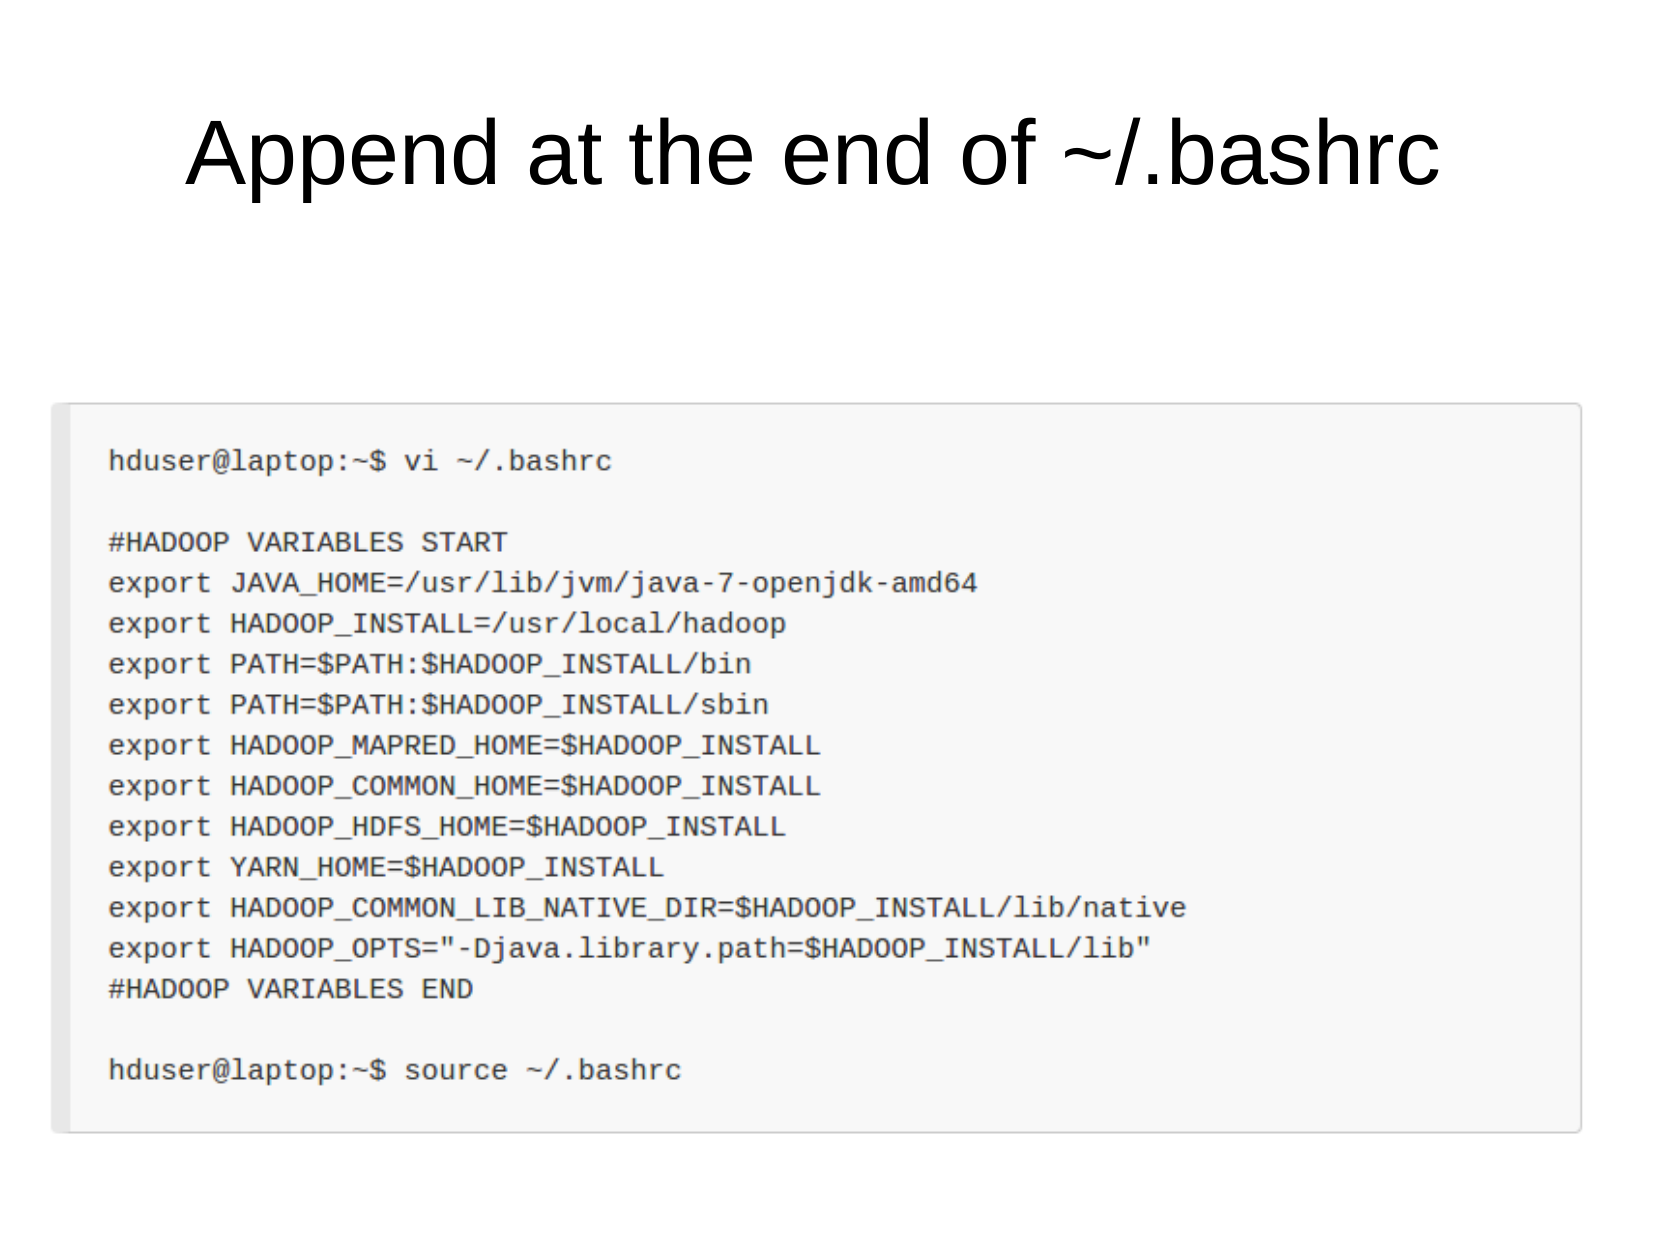

# Append at the end of ~/.bashrc